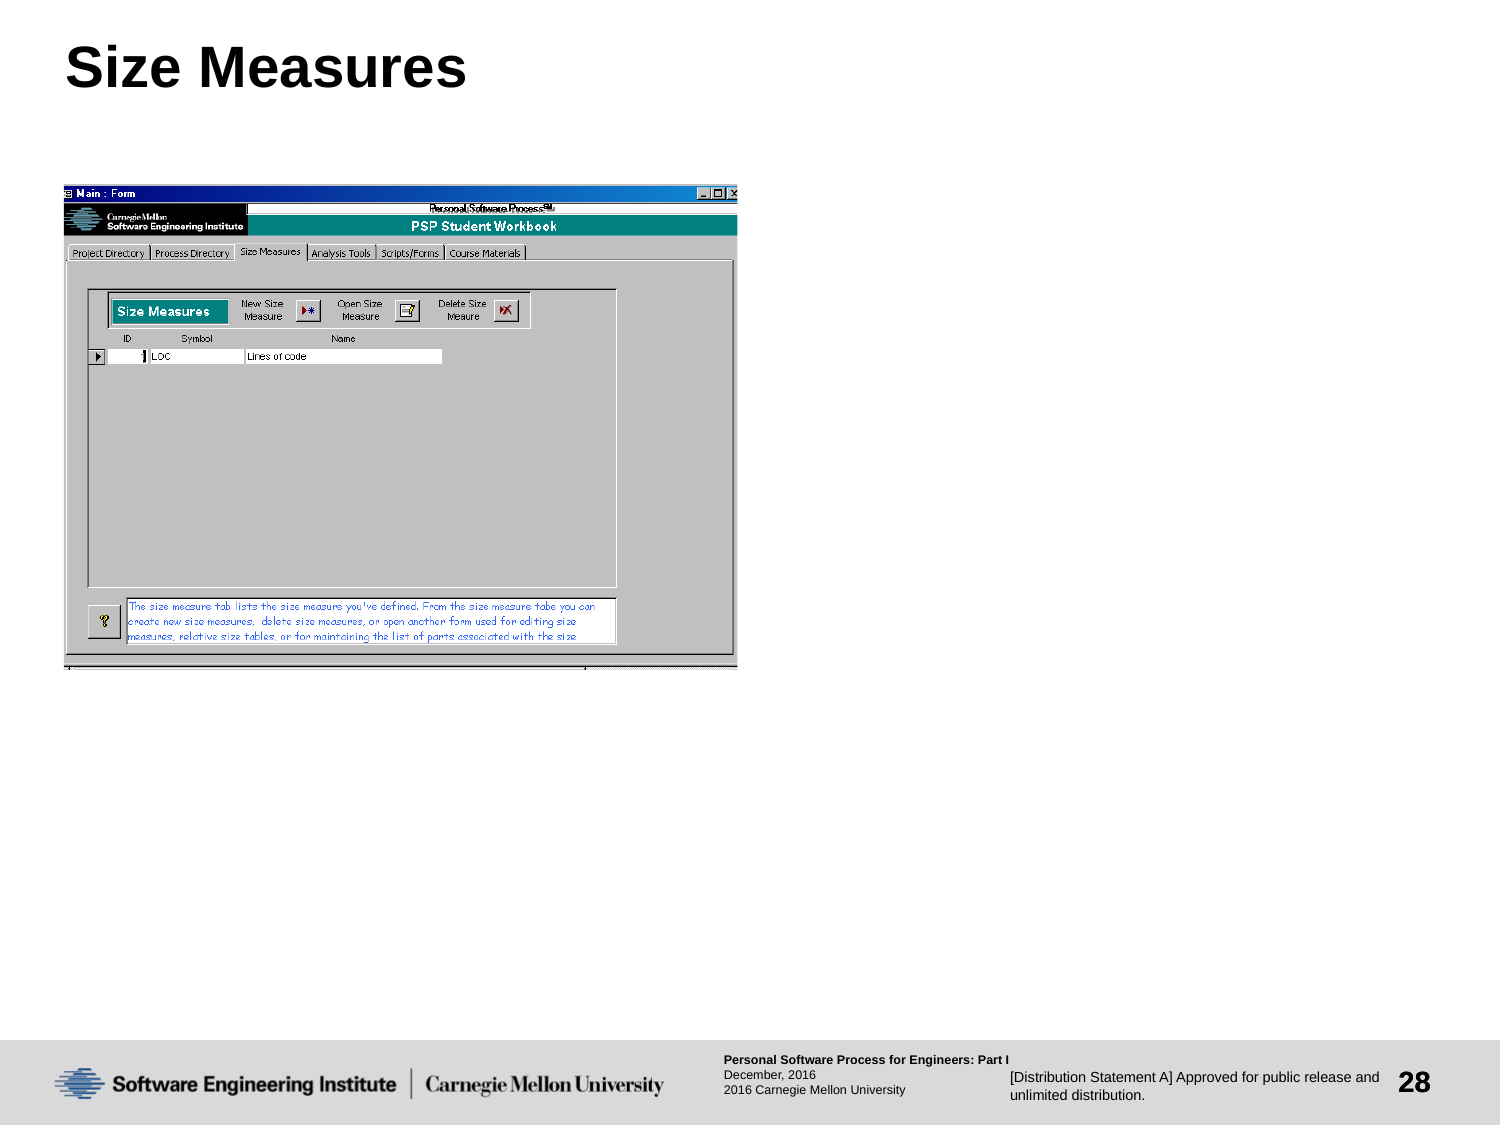

# Size Measures
Use this tab to
create new size measures
open size measures
delete size measures